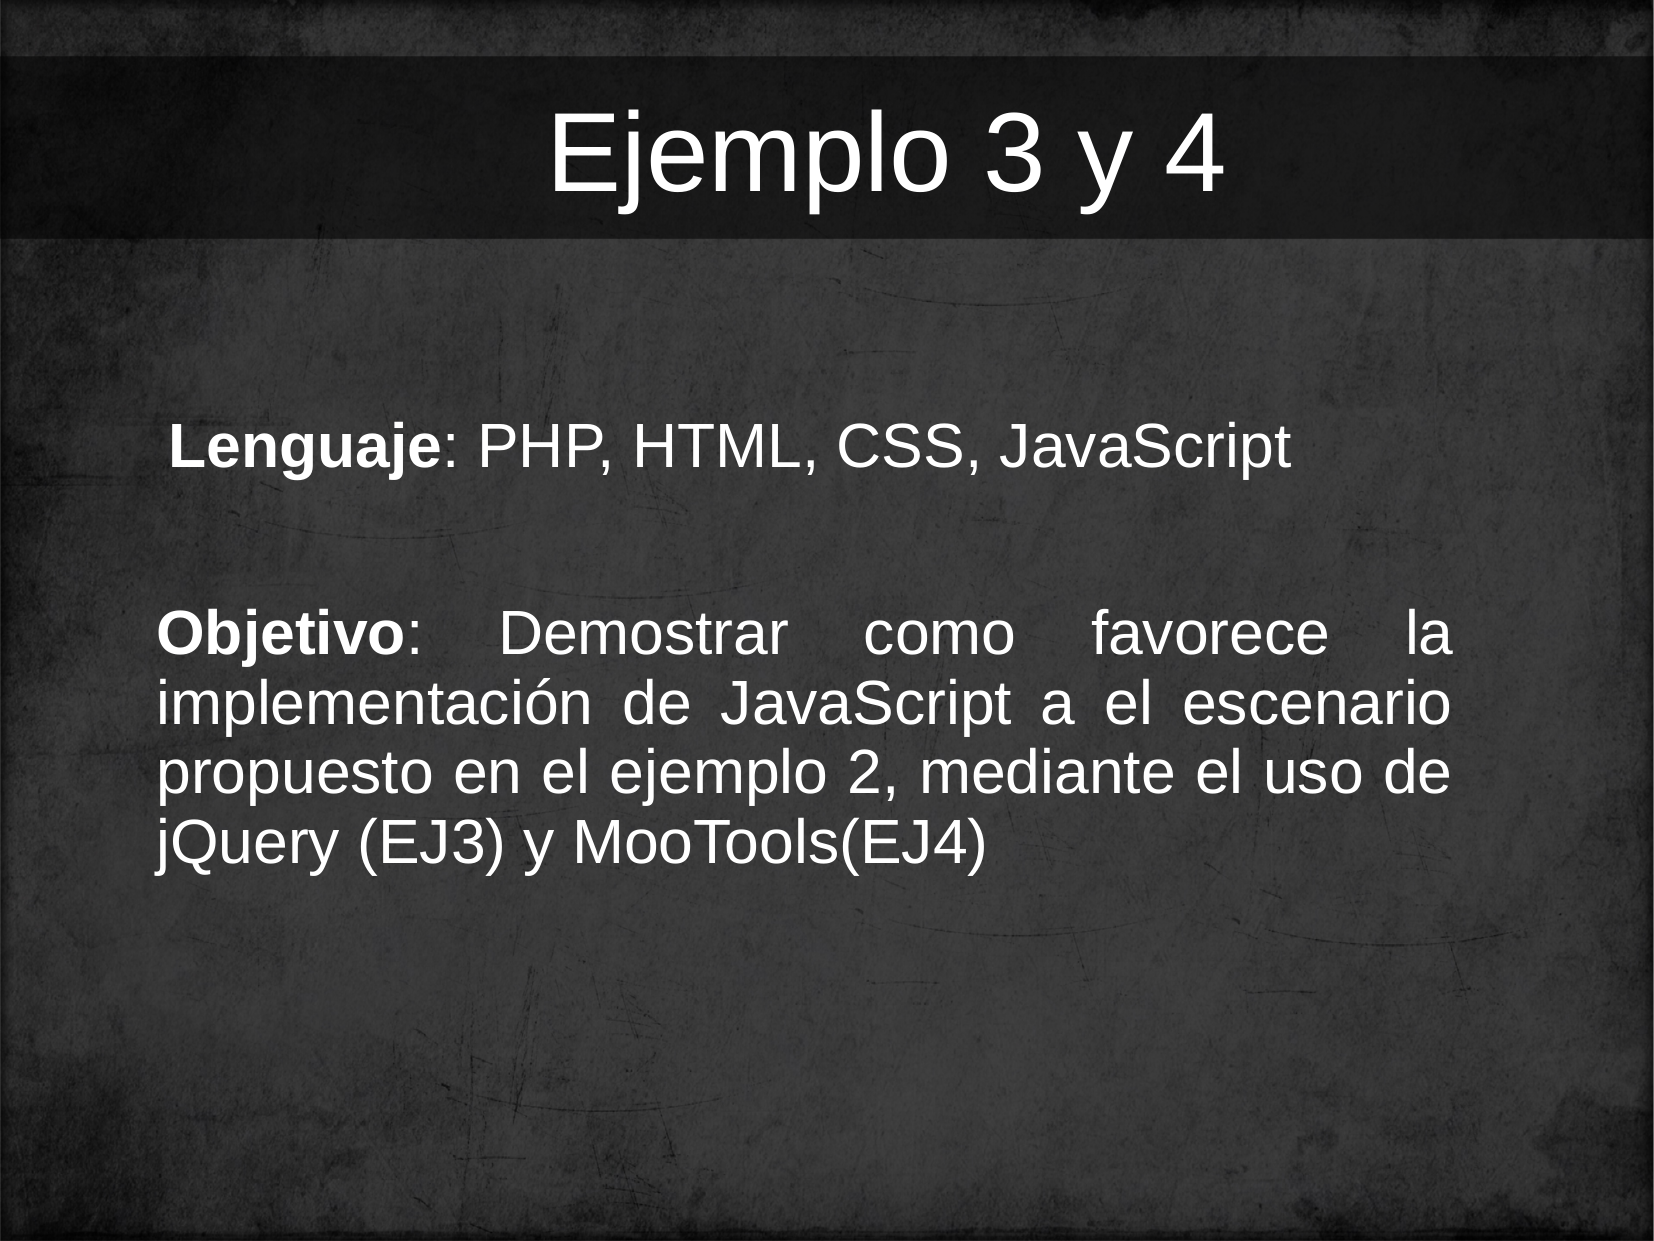

Ejemplo 3 y 4
Lenguaje: PHP, HTML, CSS, JavaScript
Objetivo: Demostrar como favorece la implementación de JavaScript a el escenario propuesto en el ejemplo 2, mediante el uso de jQuery (EJ3) y MooTools(EJ4)